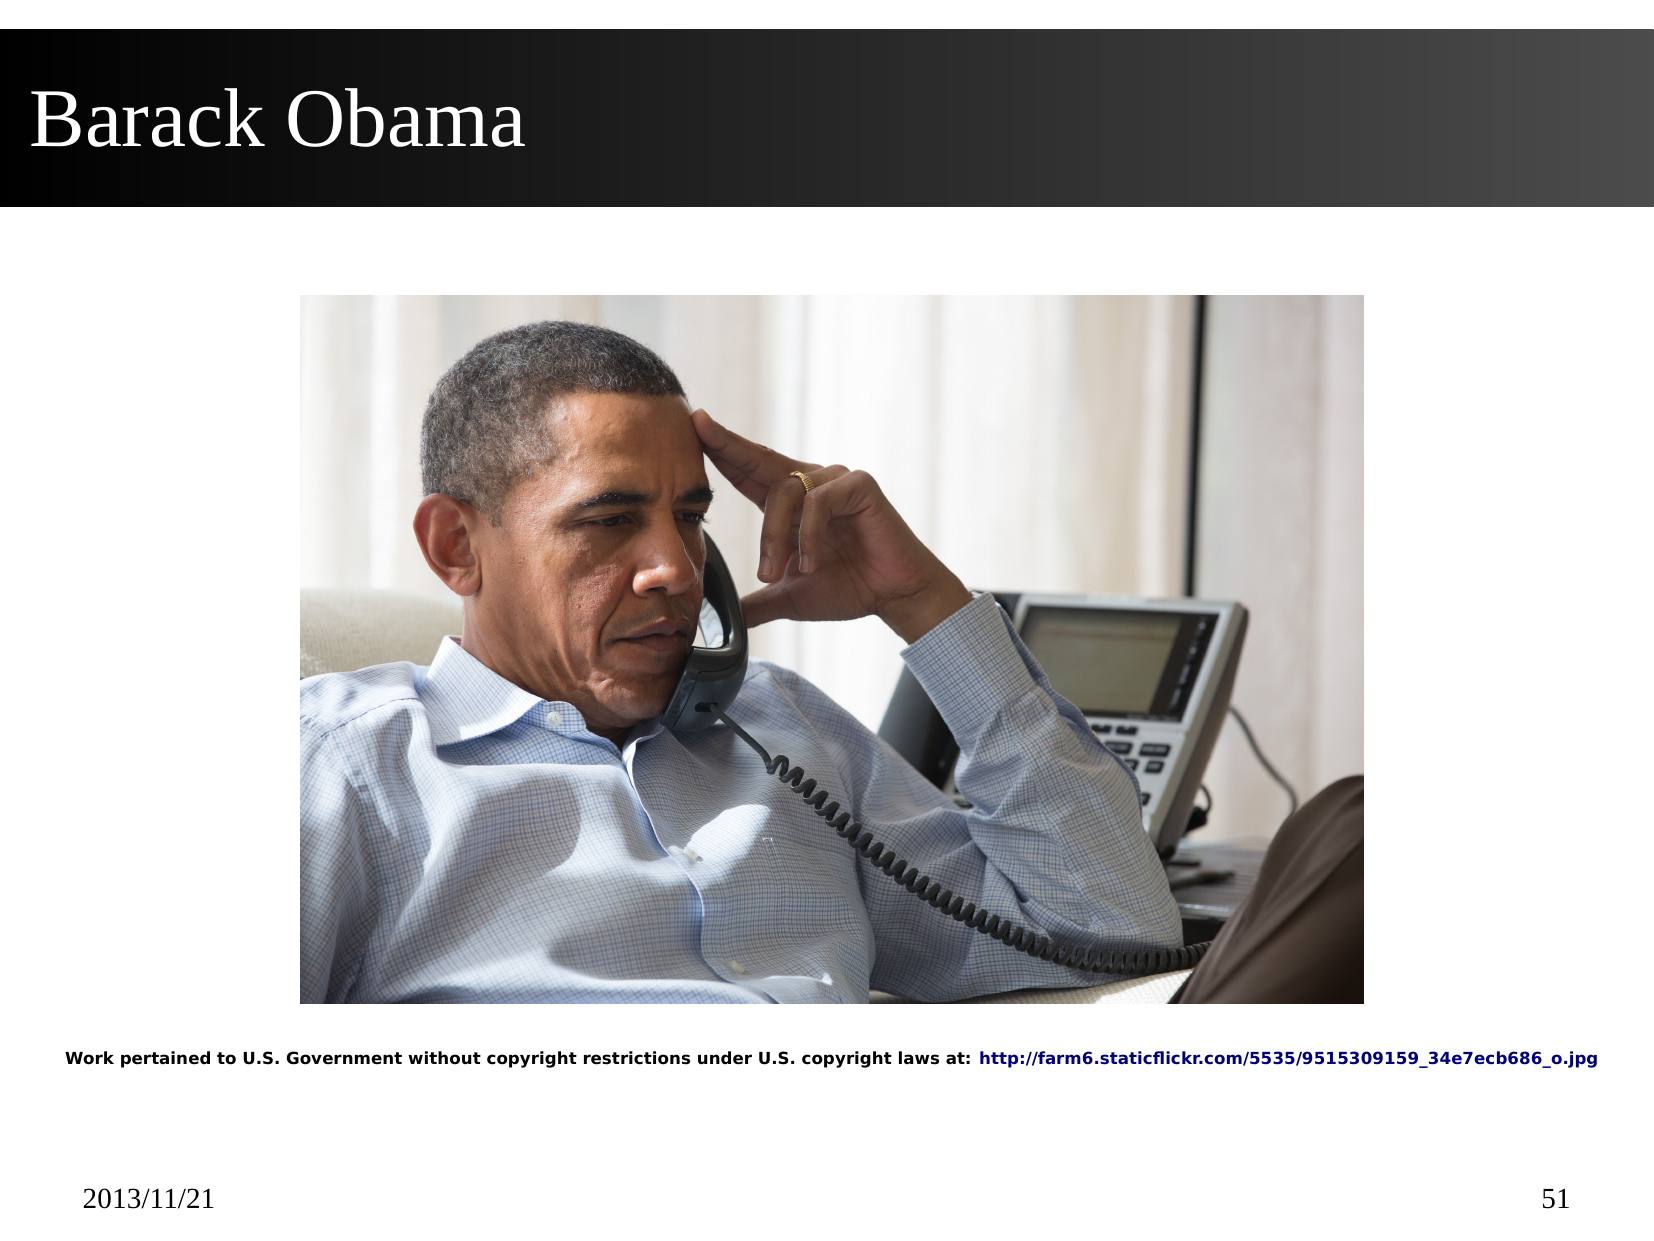

Barack Obama
Work pertained to U.S. Government without copyright restrictions under U.S. copyright laws at: http://farm6.staticflickr.com/5535/9515309159_34e7ecb686_o.jpg
2013/11/21
51